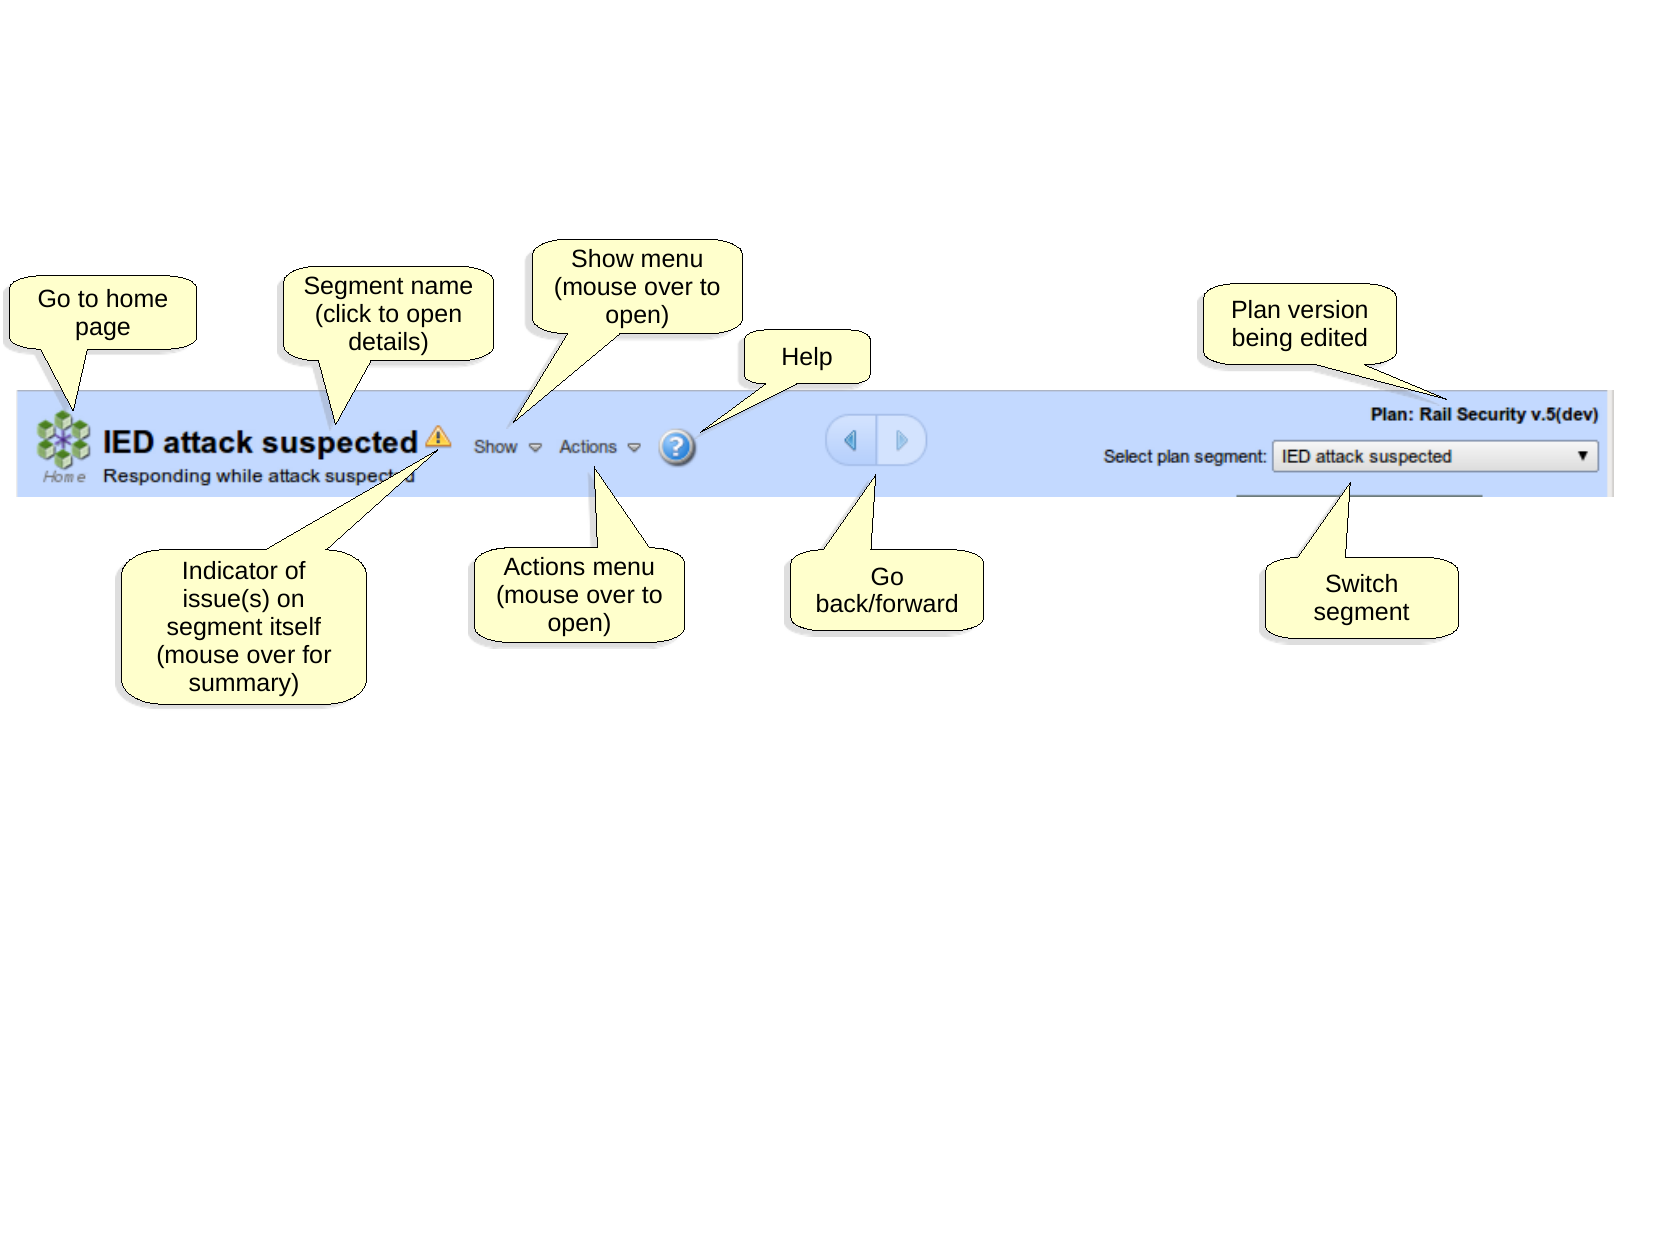

Show menu
(mouse over to open)
Segment name
(click to open details)
Go to home page
Plan version being edited
Help
Actions menu
(mouse over to open)
Go back/forward
Indicator of issue(s) on segment itself (mouse over for summary)
Switch segment